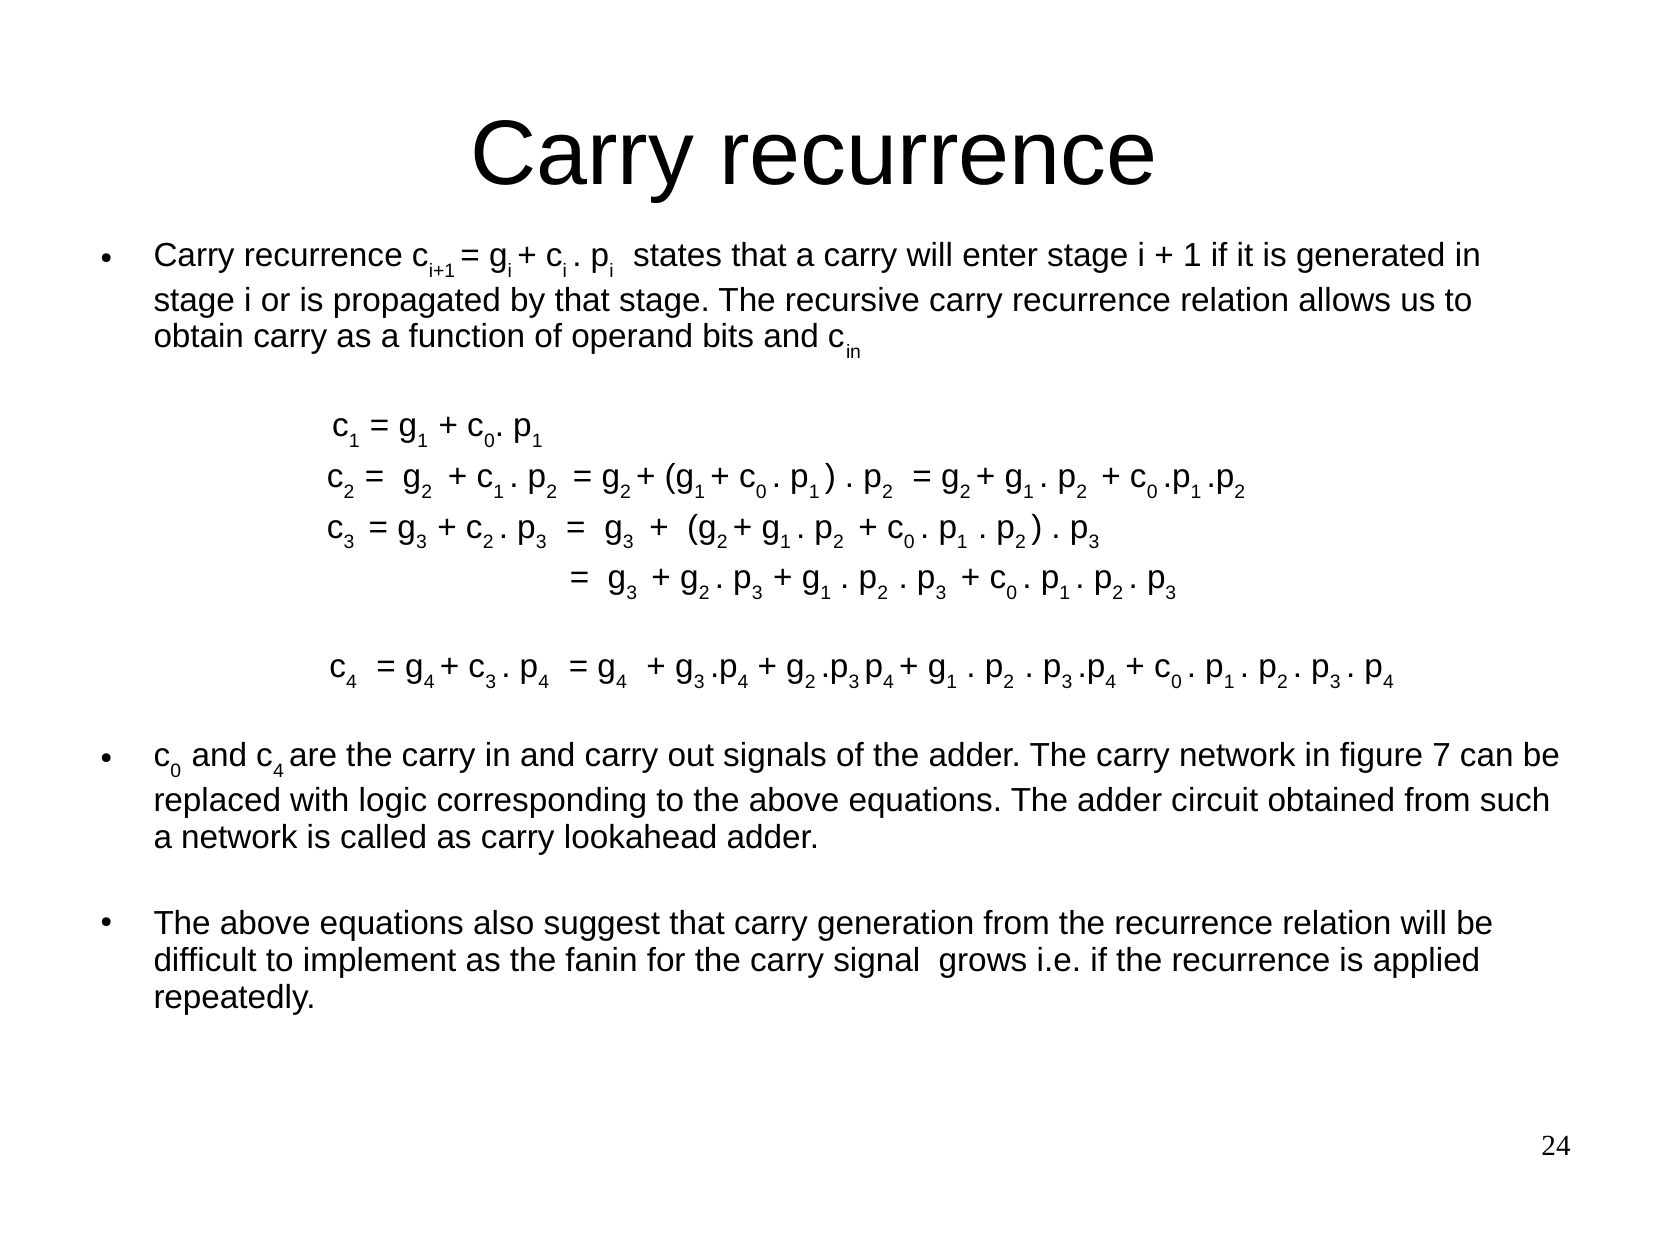

# Carry recurrence
Carry recurrence ci+1 = gi + ci . pi states that a carry will enter stage i + 1 if it is generated in stage i or is propagated by that stage. The recursive carry recurrence relation allows us to obtain carry as a function of operand bits and cin
 c1 = g1 + c0. p1
 c2 = g2 + c1 . p2 = g2 + (g1 + c0 . p1 ) . p2 = g2 + g1 . p2 + c0 .p1 .p2
 c3 = g3 + c2 . p3 = g3 + (g2 + g1 . p2 + c0 . p1 . p2 ) . p3
 = g3 + g2 . p3 + g1 . p2 . p3 + c0 . p1 . p2 . p3
 c4 = g4 + c3 . p4 = g4 + g3 .p4 + g2 .p3 p4 + g1 . p2 . p3 .p4 + c0 . p1 . p2 . p3 . p4
c0 and c4 are the carry in and carry out signals of the adder. The carry network in figure 7 can be replaced with logic corresponding to the above equations. The adder circuit obtained from such a network is called as carry lookahead adder.
The above equations also suggest that carry generation from the recurrence relation will be difficult to implement as the fanin for the carry signal grows i.e. if the recurrence is applied repeatedly.
24